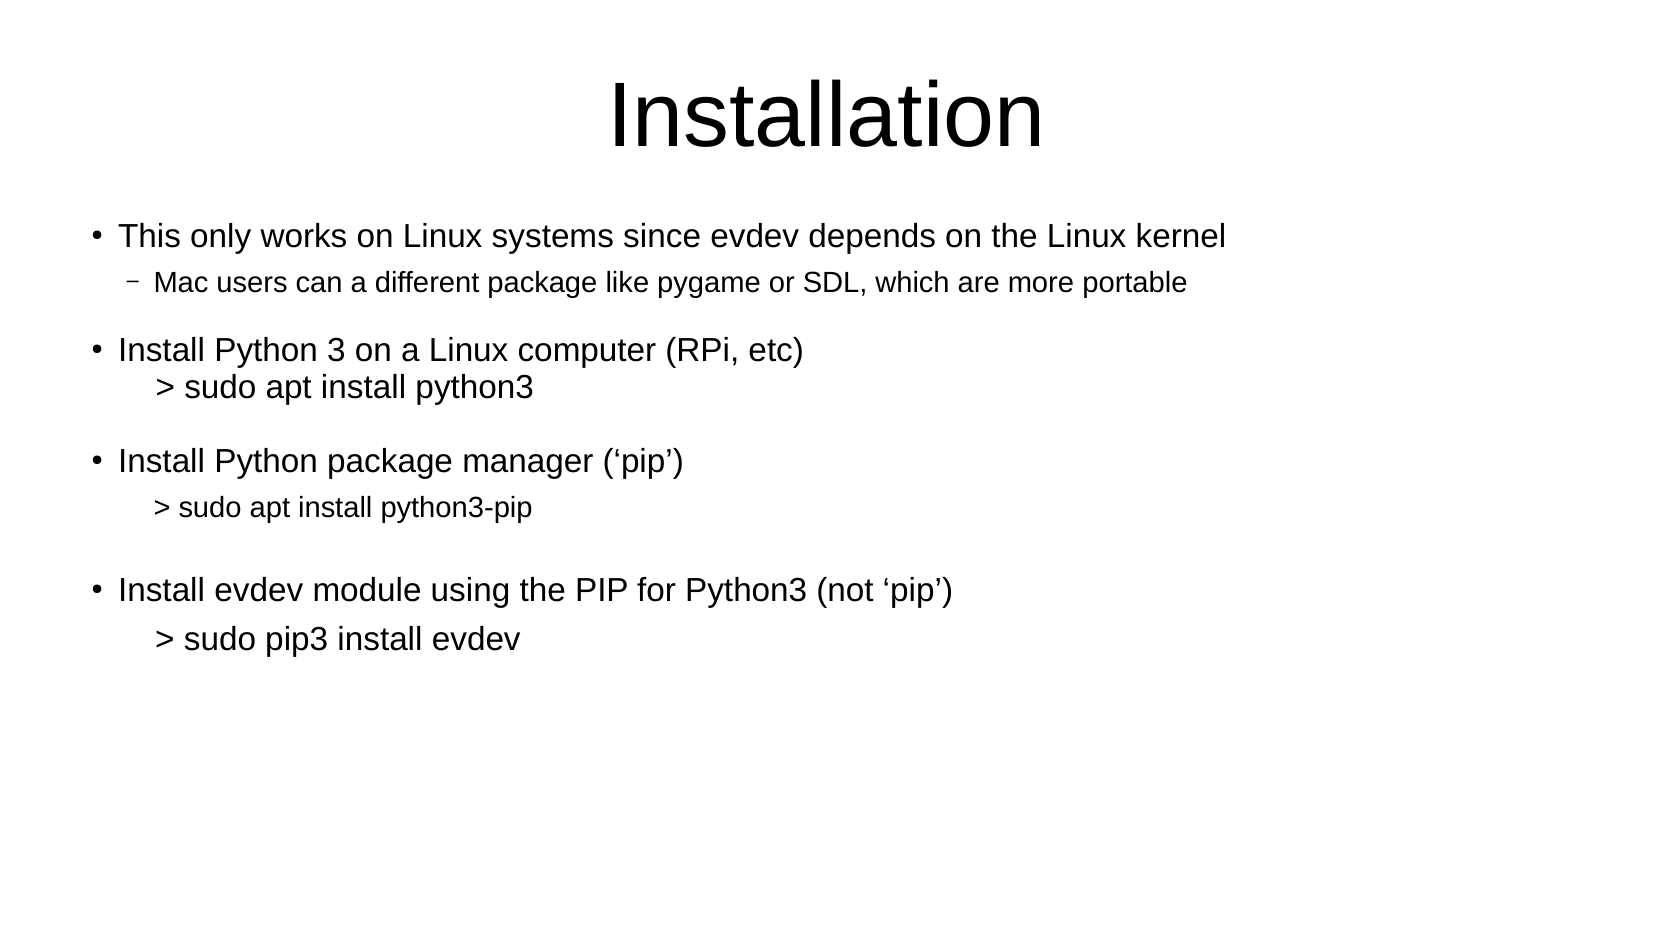

# Installation
This only works on Linux systems since evdev depends on the Linux kernel
Mac users can a different package like pygame or SDL, which are more portable
Install Python 3 on a Linux computer (RPi, etc)
	> sudo apt install python3
Install Python package manager (‘pip’)
> sudo apt install python3-pip
Install evdev module using the PIP for Python3 (not ‘pip’)
 > sudo pip3 install evdev